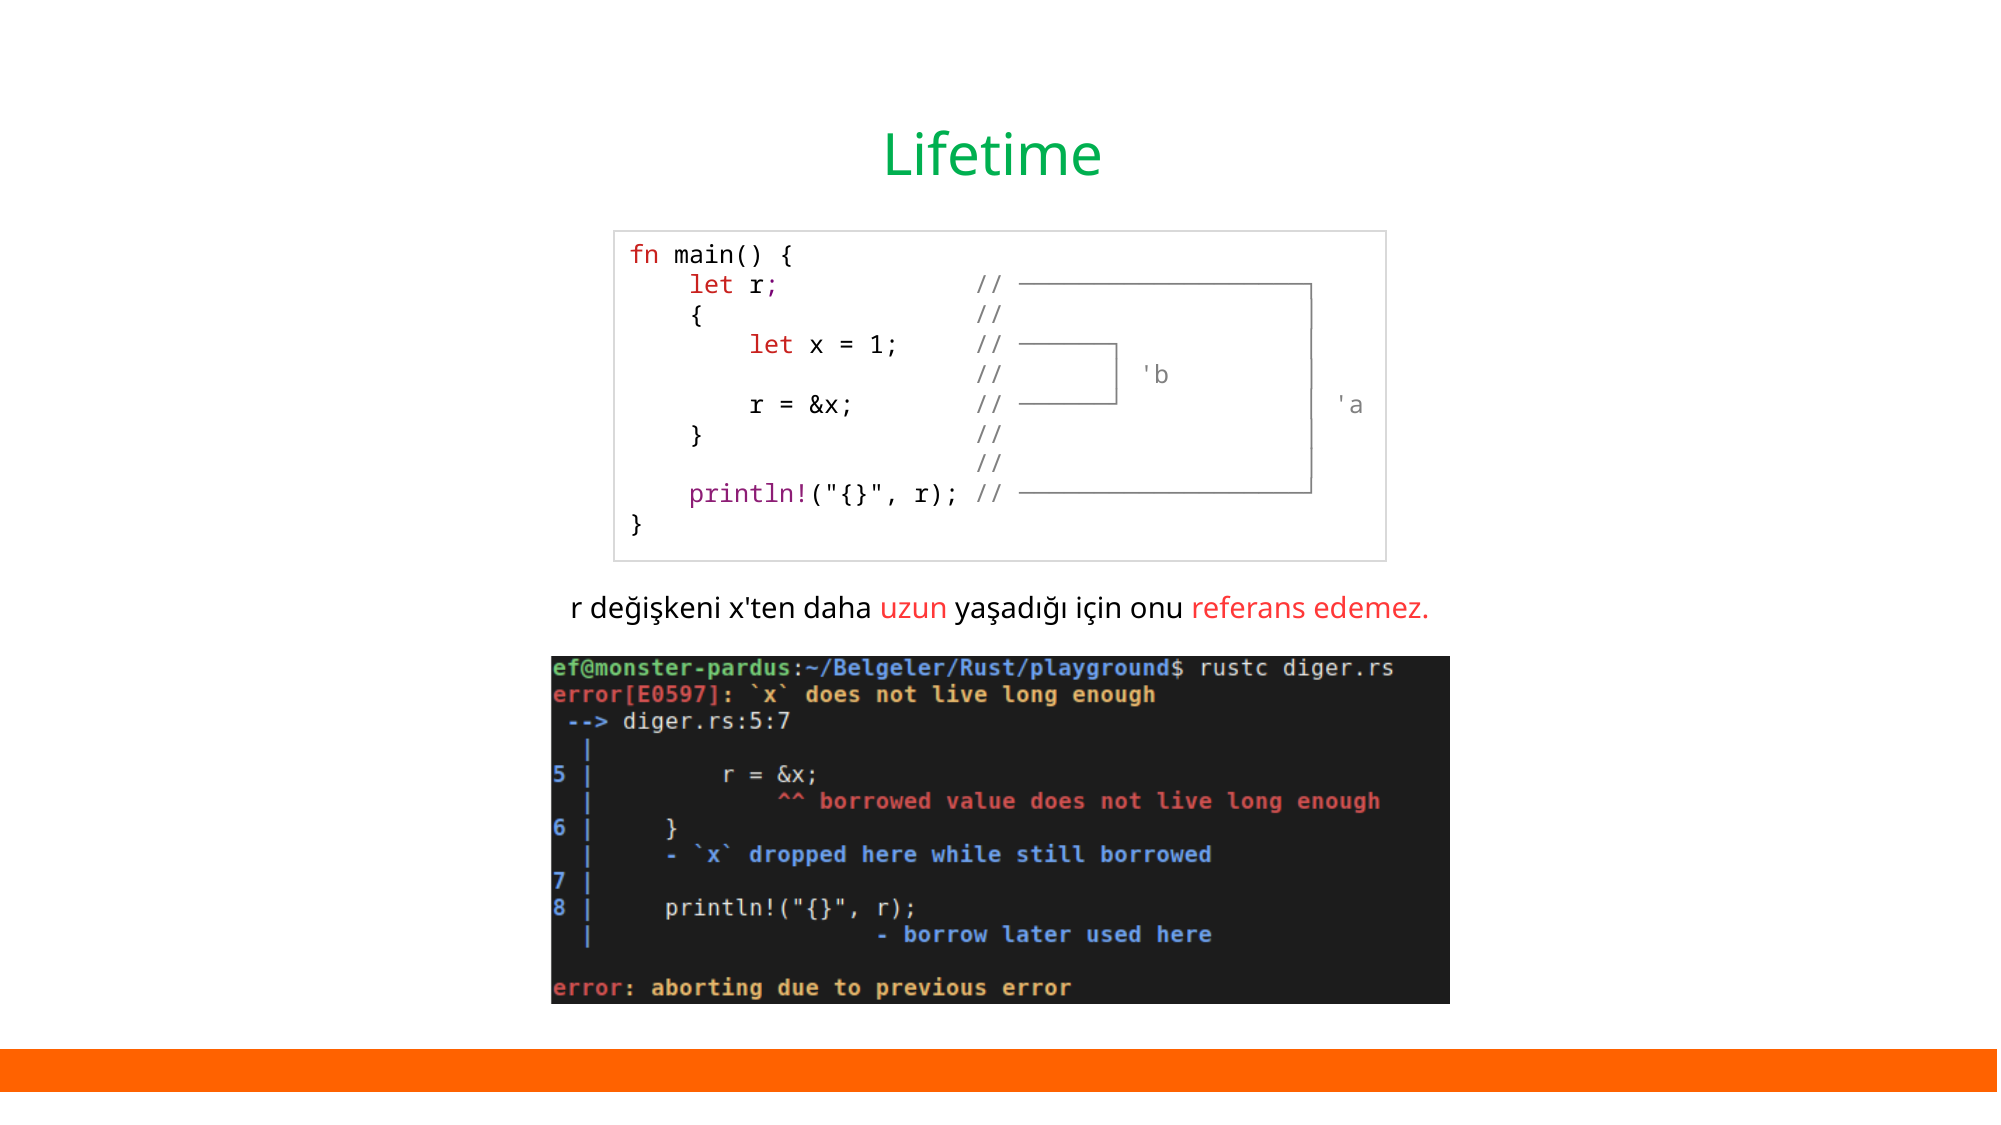

# Lifetime
fn main() {
 let r; // ───────────────────┐
 { // │
 let x = 1; // ──────┐ │
 // │ 'b │
 r = &x; // ──────┘ │ 'a
 } // │
 // │
 println!("{}", r); // ───────────────────┘
}
r değişkeni x'ten daha uzun yaşadığı için onu referans edemez.